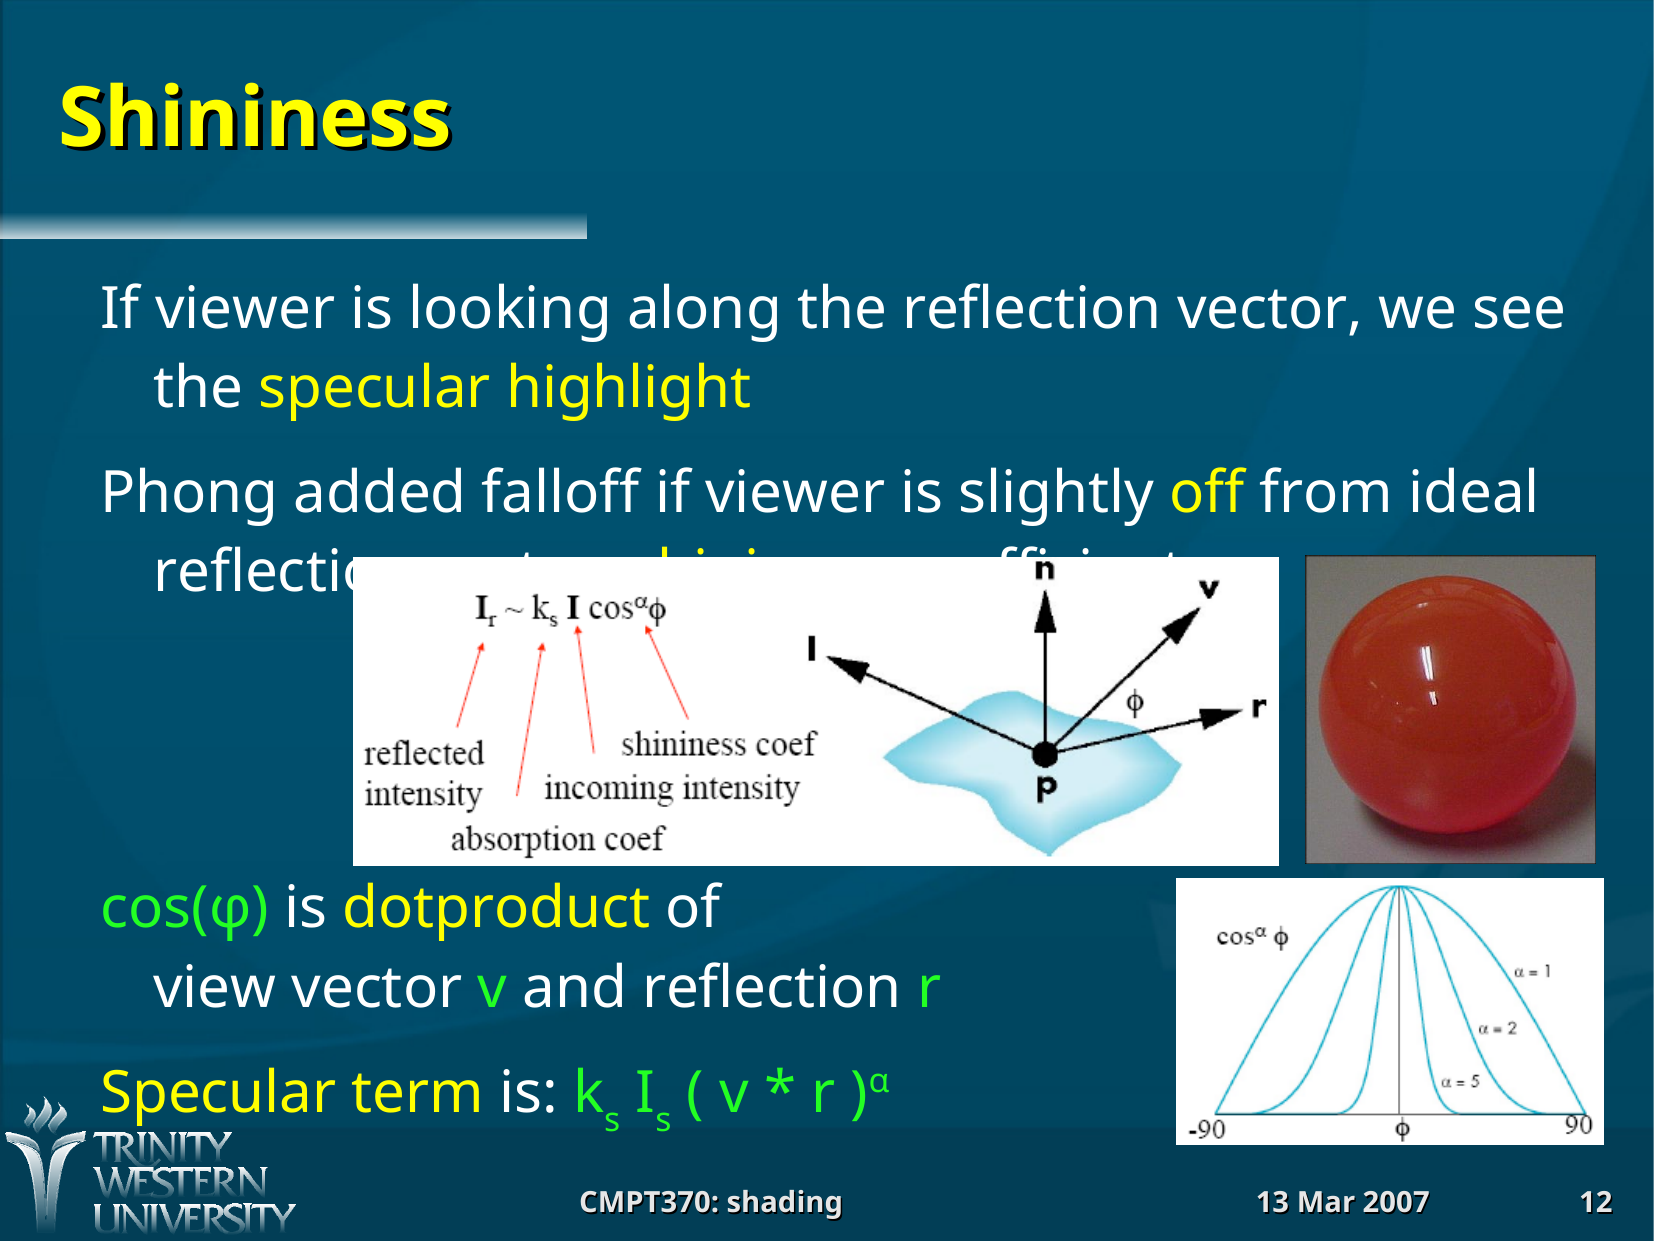

# Shininess
If viewer is looking along the reflection vector, we see the specular highlight
Phong added falloff if viewer is slightly off from ideal reflection vector: shininess coefficient
cos(φ) is dotproduct of
view vector v and reflection r
Specular term is: ks Is ( v * r )α
CMPT370: shading
13 Mar 2007
12